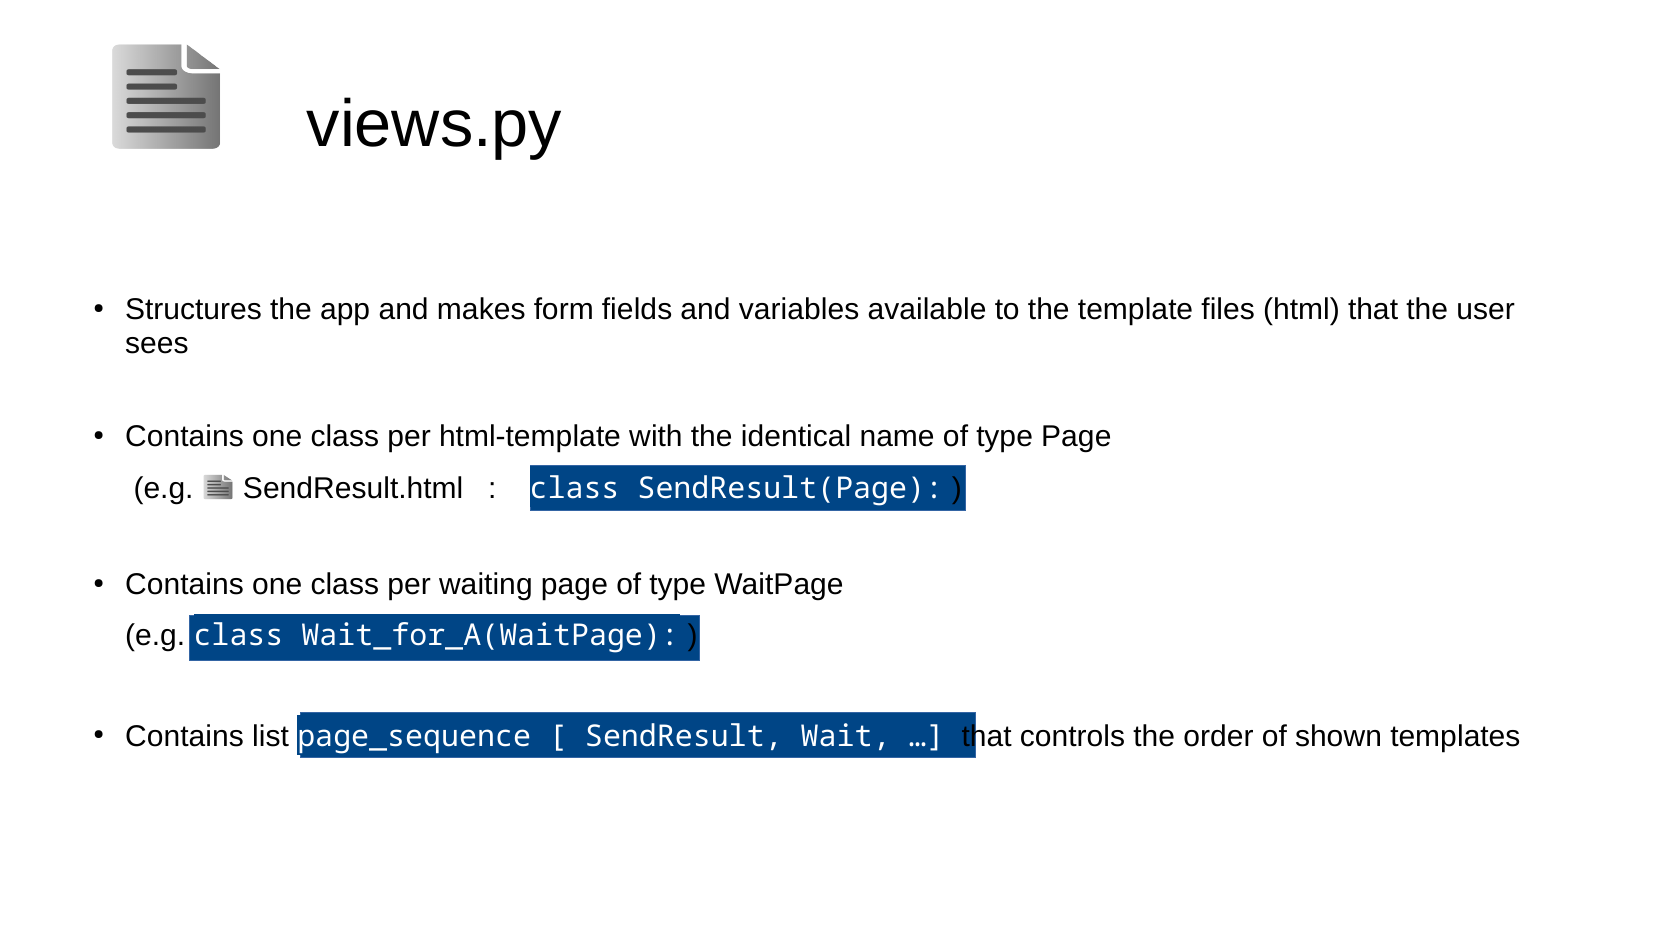

views.py
# Structures the app and makes form fields and variables available to the template files (html) that the user sees
Contains one class per html-template with the identical name of type Page
 (e.g. SendResult.html : class SendResult(Page): )
Contains one class per waiting page of type WaitPage
(e.g. class Wait_for_A(WaitPage): )
Contains list page_sequence [ SendResult, Wait, …] that controls the order of shown templates